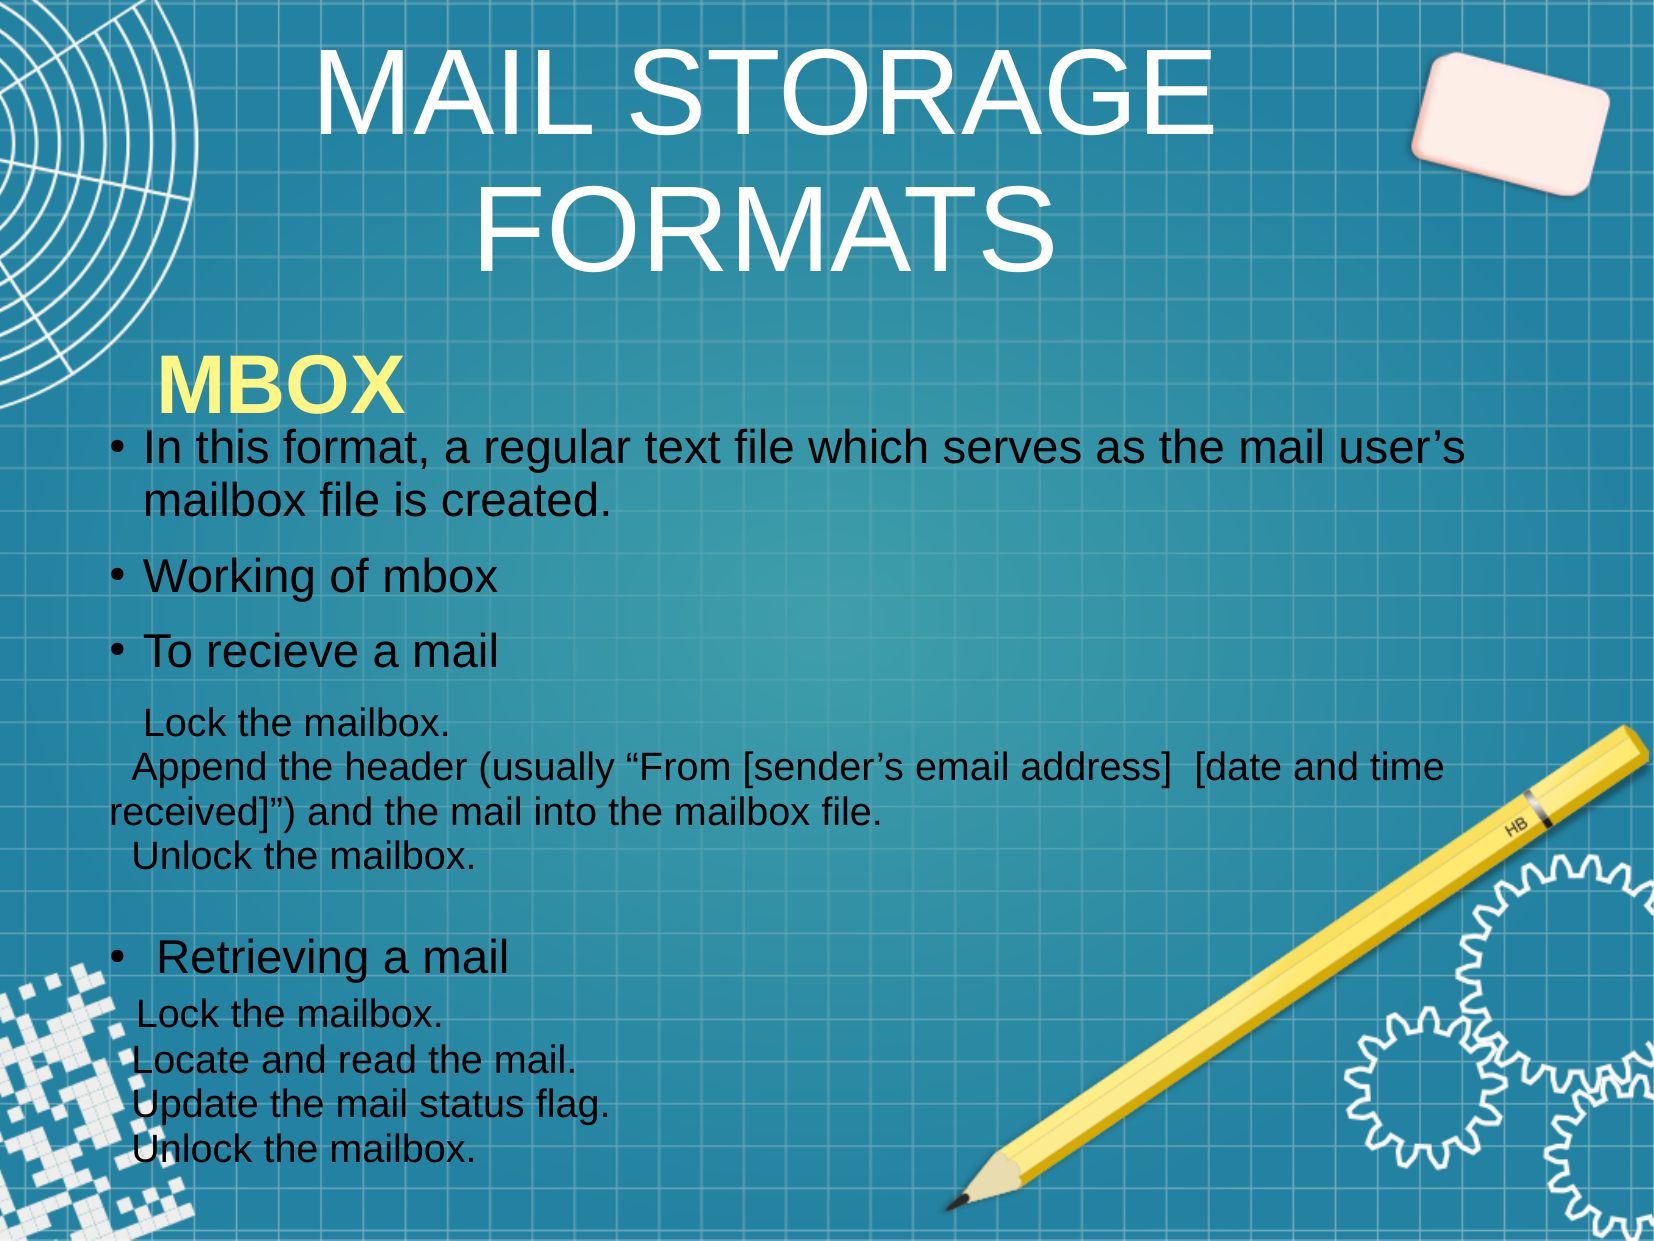

# MAIL STORAGE FORMATS
MBOX
In this format, a regular text file which serves as the mail user’s mailbox file is created.
Working of mbox
To recieve a mail
Lock the mailbox.
 Append the header (usually “From [sender’s email address] [date and time received]”) and the mail into the mailbox file.
 Unlock the mailbox.
 Retrieving a mail
 Lock the mailbox.
 Locate and read the mail.
 Update the mail status flag.
 Unlock the mailbox.